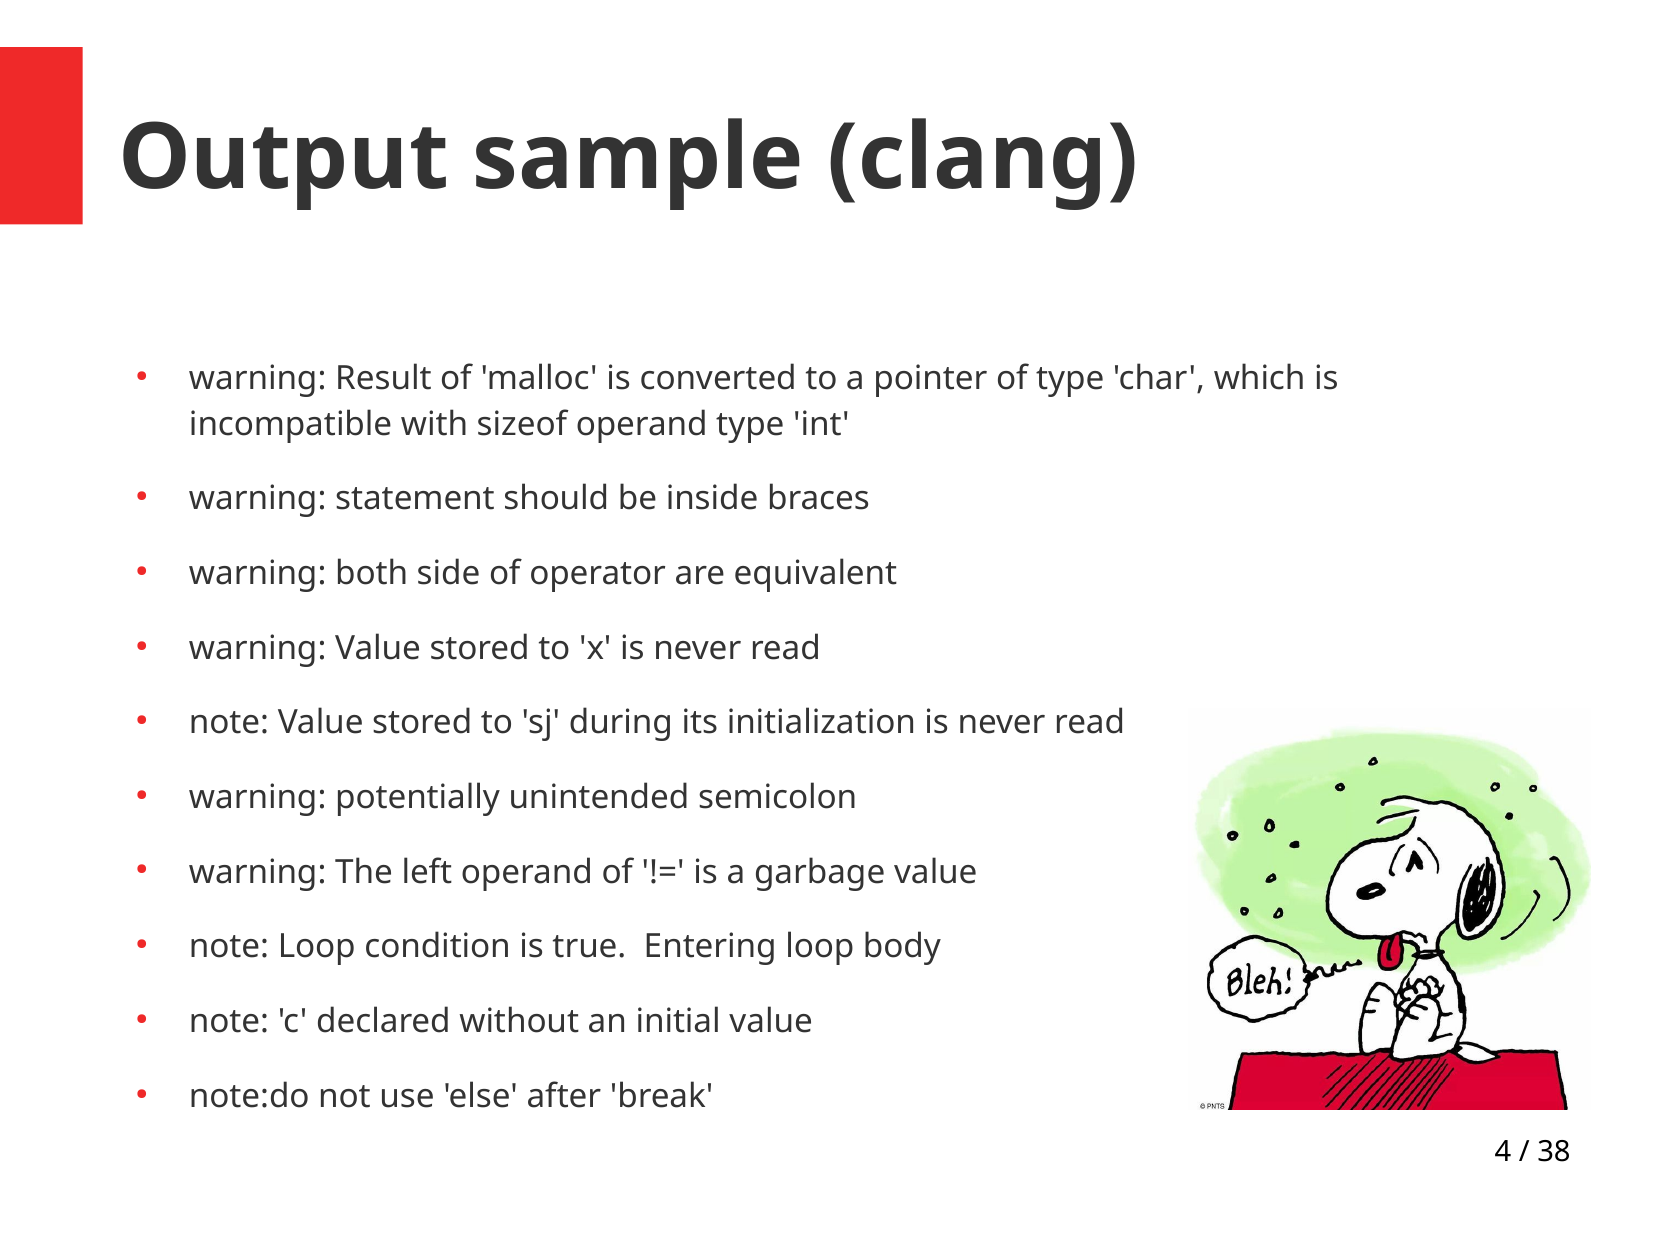

# Output sample (clang)
warning: Result of 'malloc' is converted to a pointer of type 'char', which is incompatible with sizeof operand type 'int'
warning: statement should be inside braces
warning: both side of operator are equivalent
warning: Value stored to 'x' is never read
note: Value stored to 'sj' during its initialization is never read
warning: potentially unintended semicolon
warning: The left operand of '!=' is a garbage value
note: Loop condition is true. Entering loop body
note: 'c' declared without an initial value
note:do not use 'else' after 'break'
4